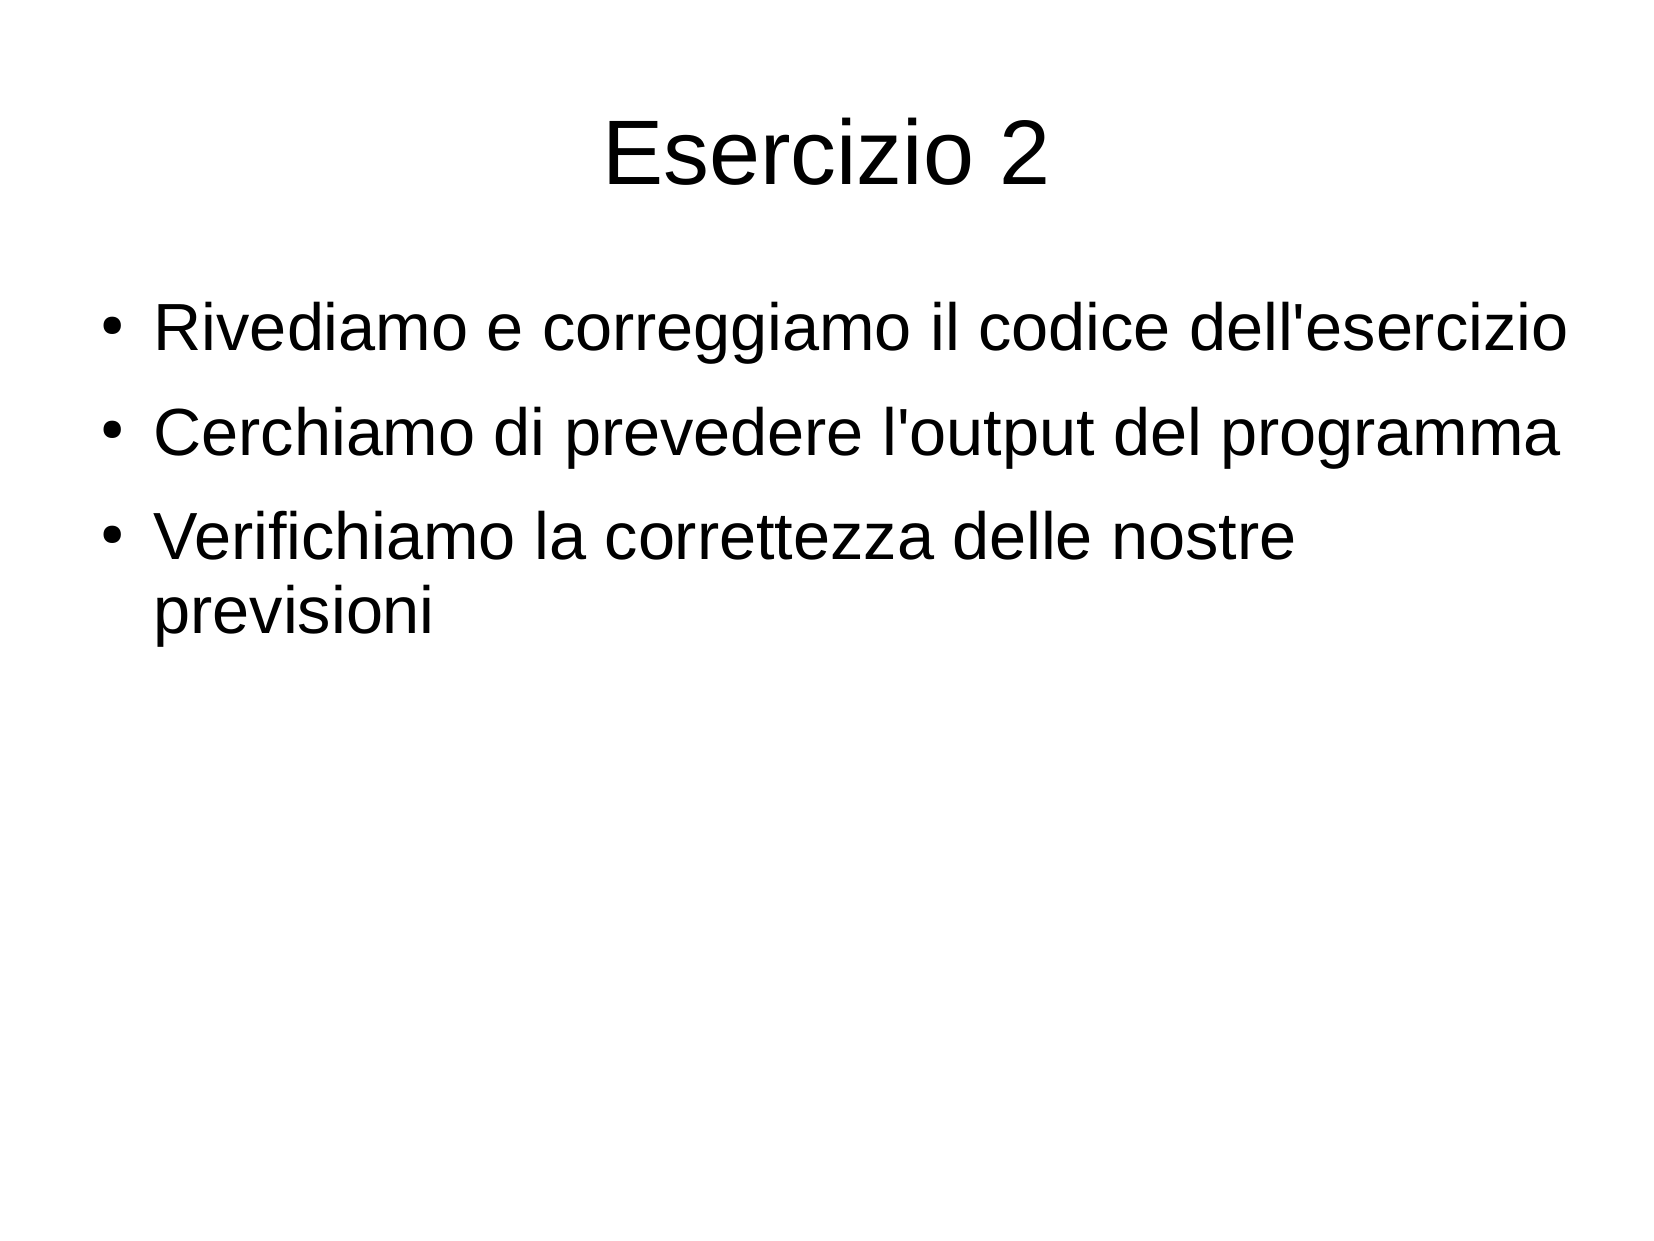

# Esercizio 2
Rivediamo e correggiamo il codice dell'esercizio
Cerchiamo di prevedere l'output del programma
Verifichiamo la correttezza delle nostre previsioni